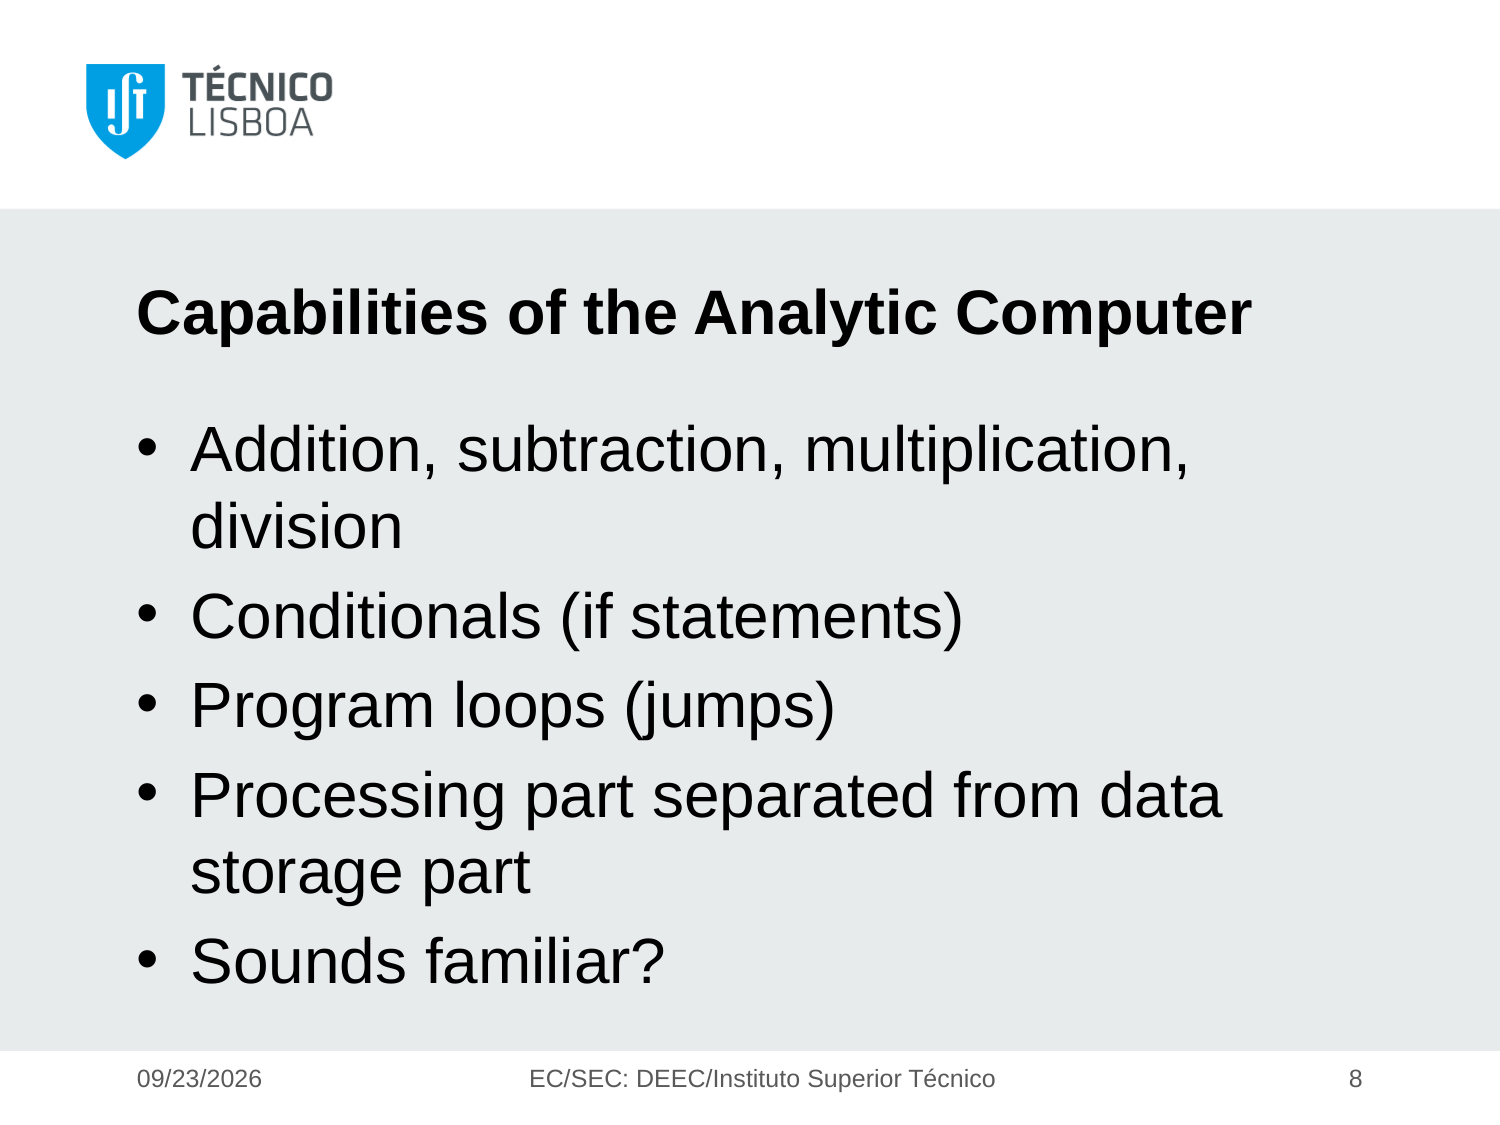

# Capabilities of the Analytic Computer
Addition, subtraction, multiplication, division
Conditionals (if statements)
Program loops (jumps)
Processing part separated from data storage part
Sounds familiar?
EC/SEC: DEEC/Instituto Superior Técnico